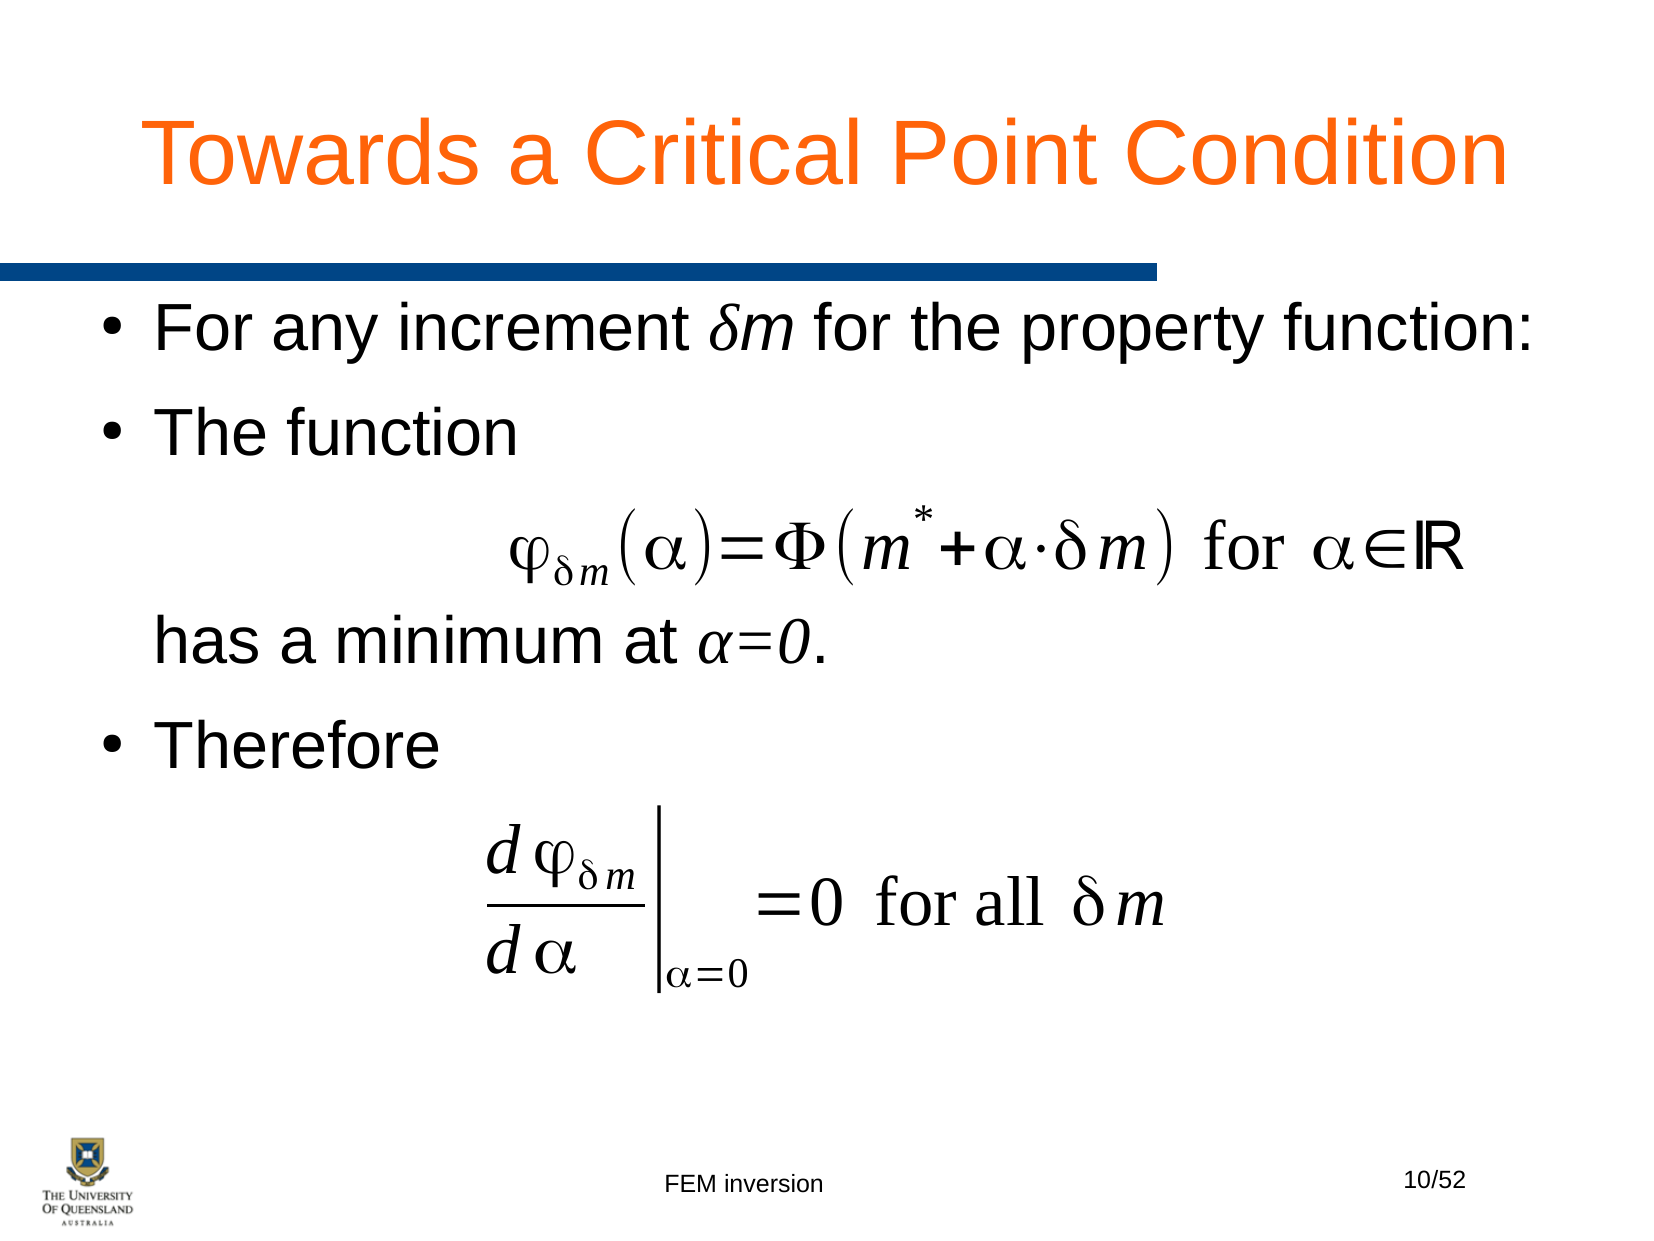

# Towards a Critical Point Condition
For any increment δm for the property function:
The function
has a minimum at α=0.
Therefore